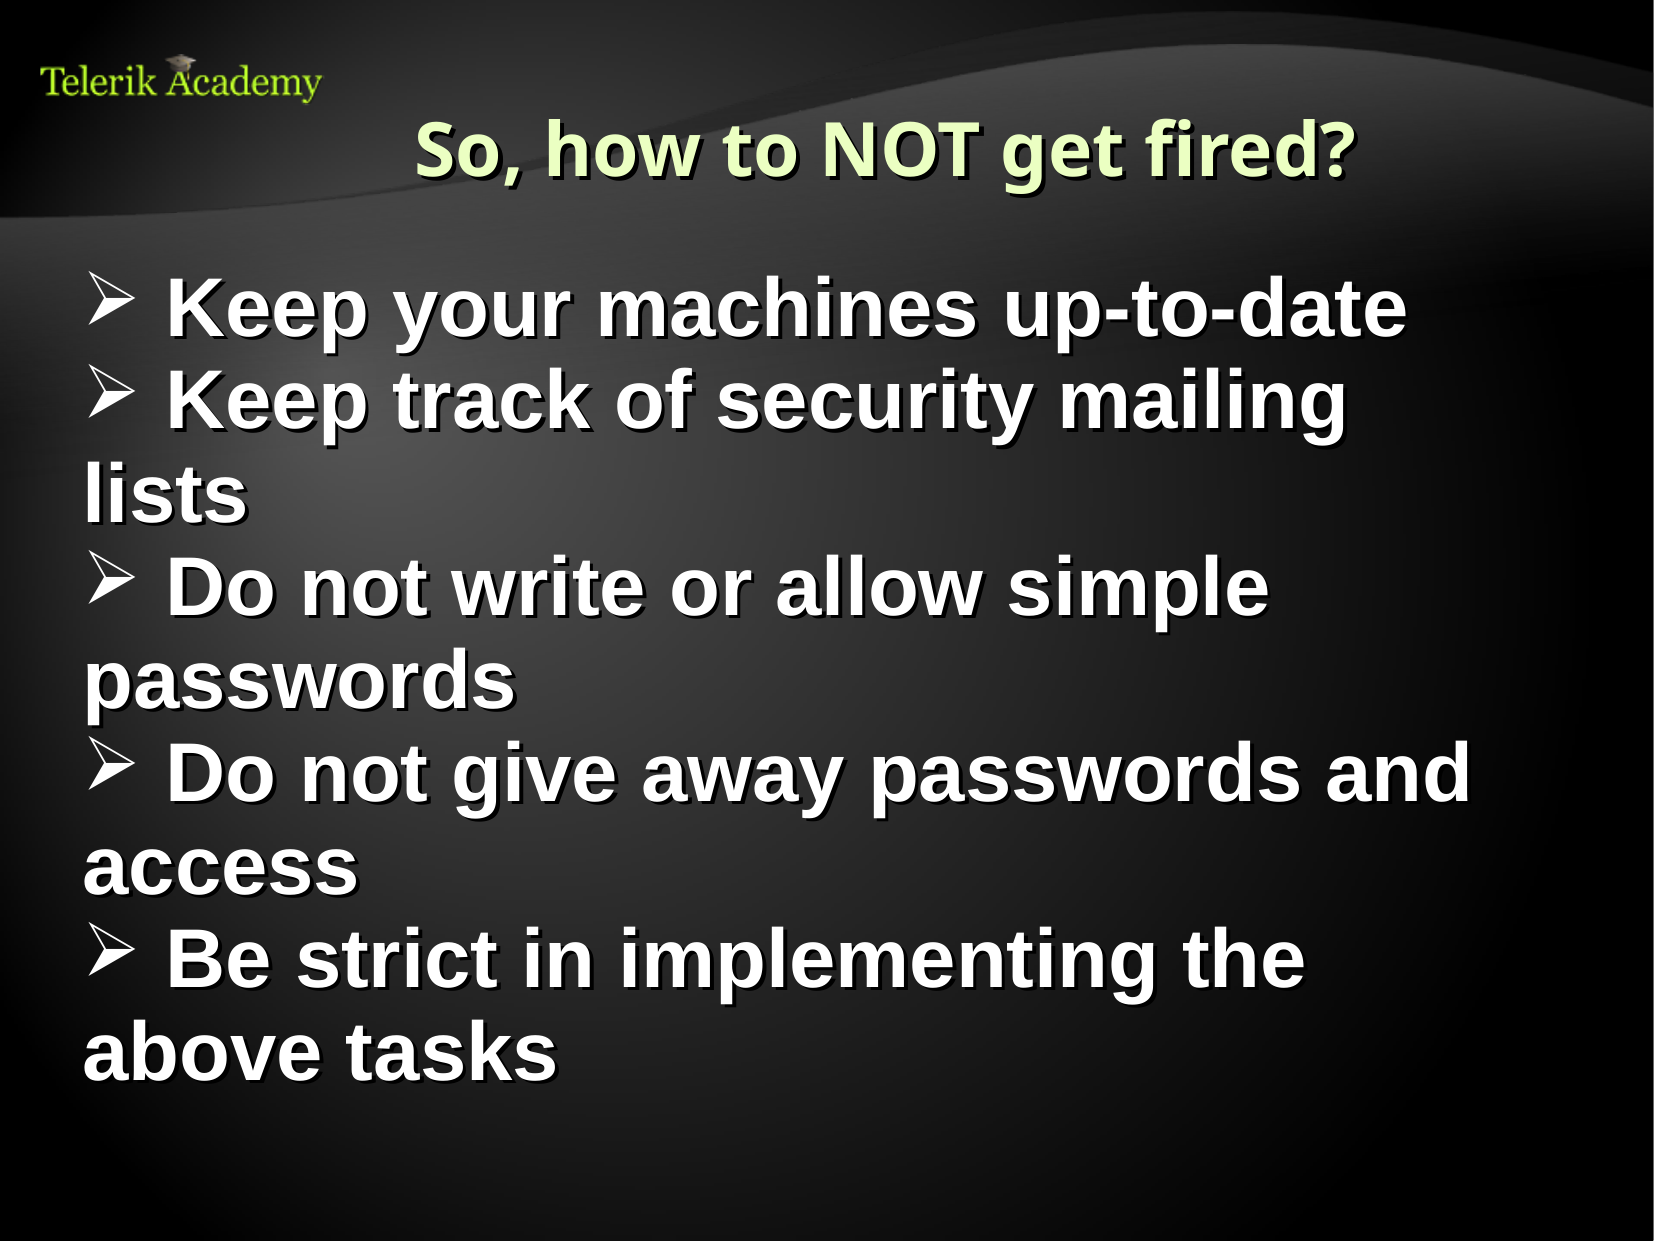

# So, how to NOT get fired?
 Keep your machines up-to-date
 Keep track of security mailing lists
 Do not write or allow simple passwords
 Do not give away passwords and access
 Be strict in implementing the above tasks